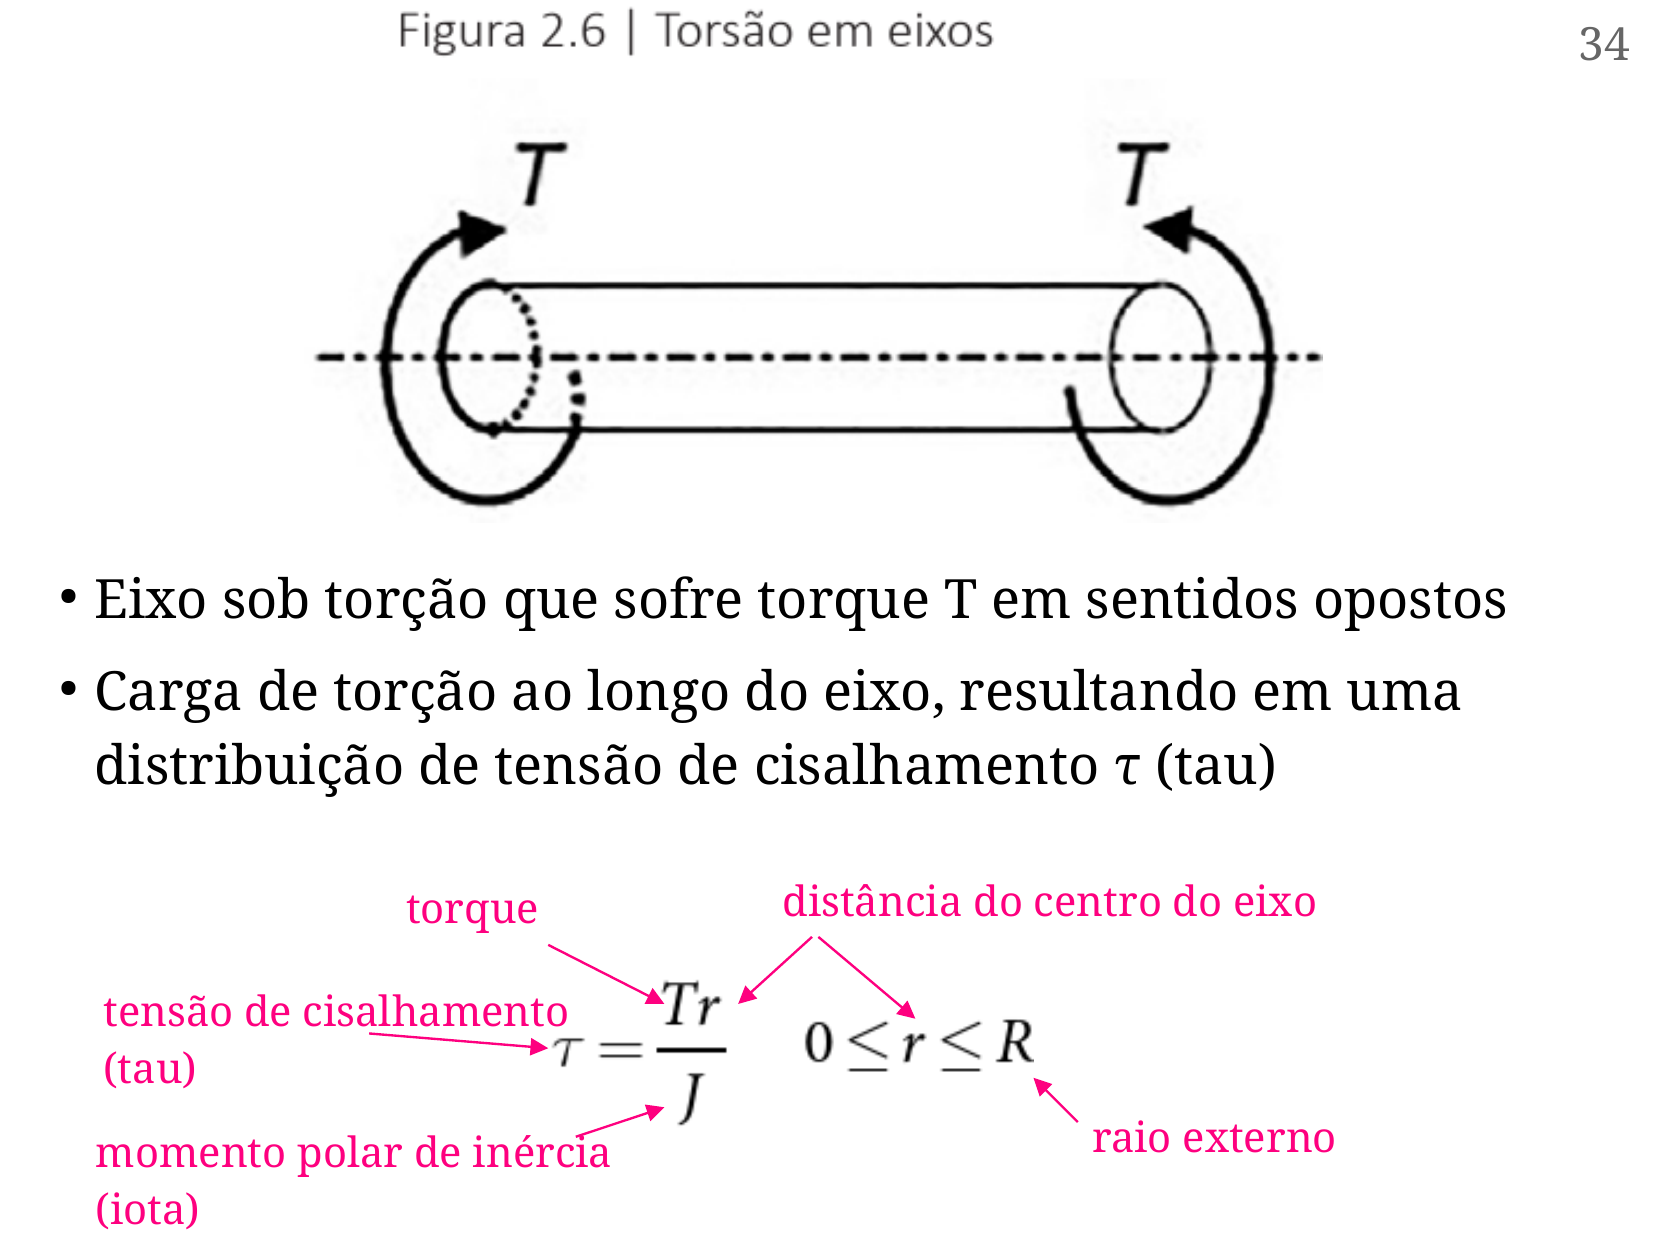

34
# 2
Eixo sob torção que sofre torque T em sentidos opostos
Carga de torção ao longo do eixo, resultando em uma distribuição de tensão de cisalhamento τ (tau)
distância do centro do eixo
torque
tensão de cisalhamento
(tau)
raio externo
momento polar de inércia
(iota)